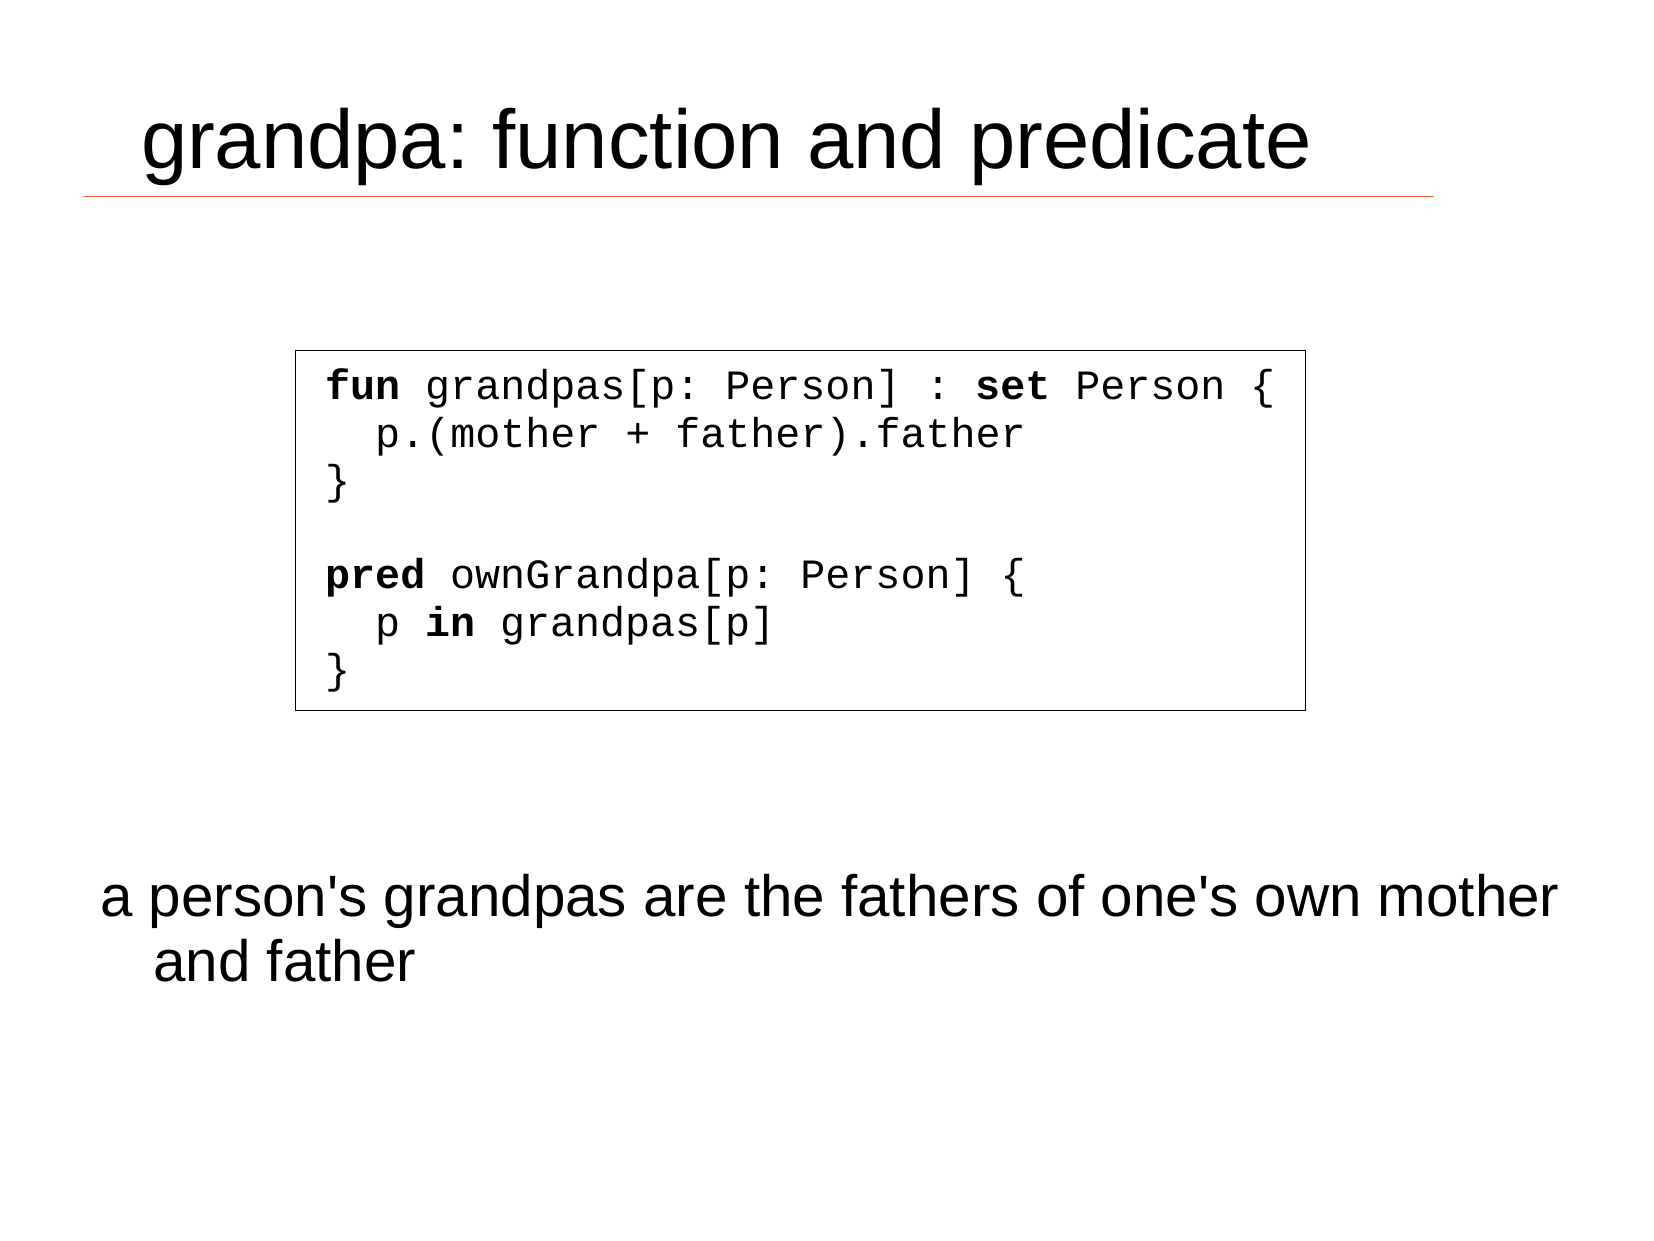

# grandpa: function and predicate
a person's grandpas are the fathers of one's own mother and father
fun grandpas[p: Person] : set Person {
 p.(mother + father).father
}
pred ownGrandpa[p: Person] {
 p in grandpas[p]
}